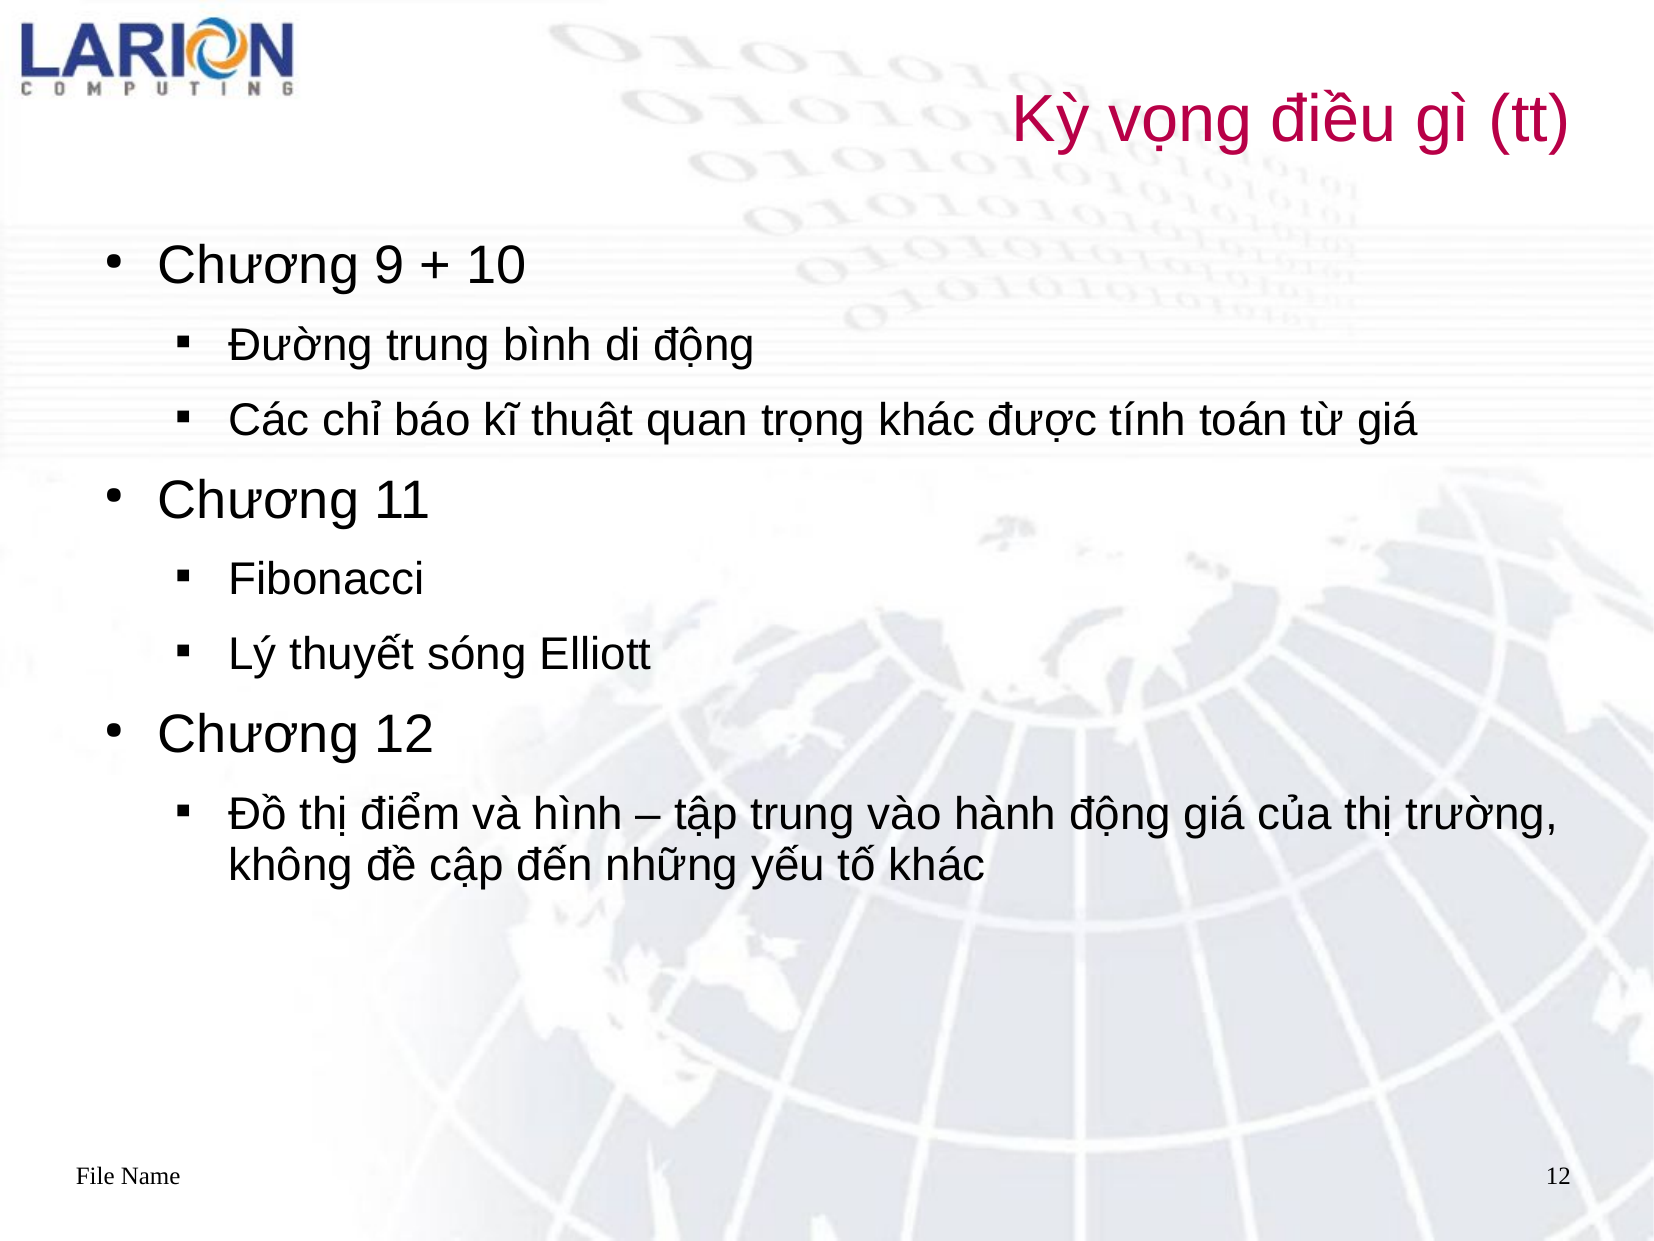

# Kỳ vọng điều gì (tt)
Chương 9 + 10
Đường trung bình di động
Các chỉ báo kĩ thuật quan trọng khác được tính toán từ giá
Chương 11
Fibonacci
Lý thuyết sóng Elliott
Chương 12
Đồ thị điểm và hình – tập trung vào hành động giá của thị trường, không đề cập đến những yếu tố khác
File Name
12